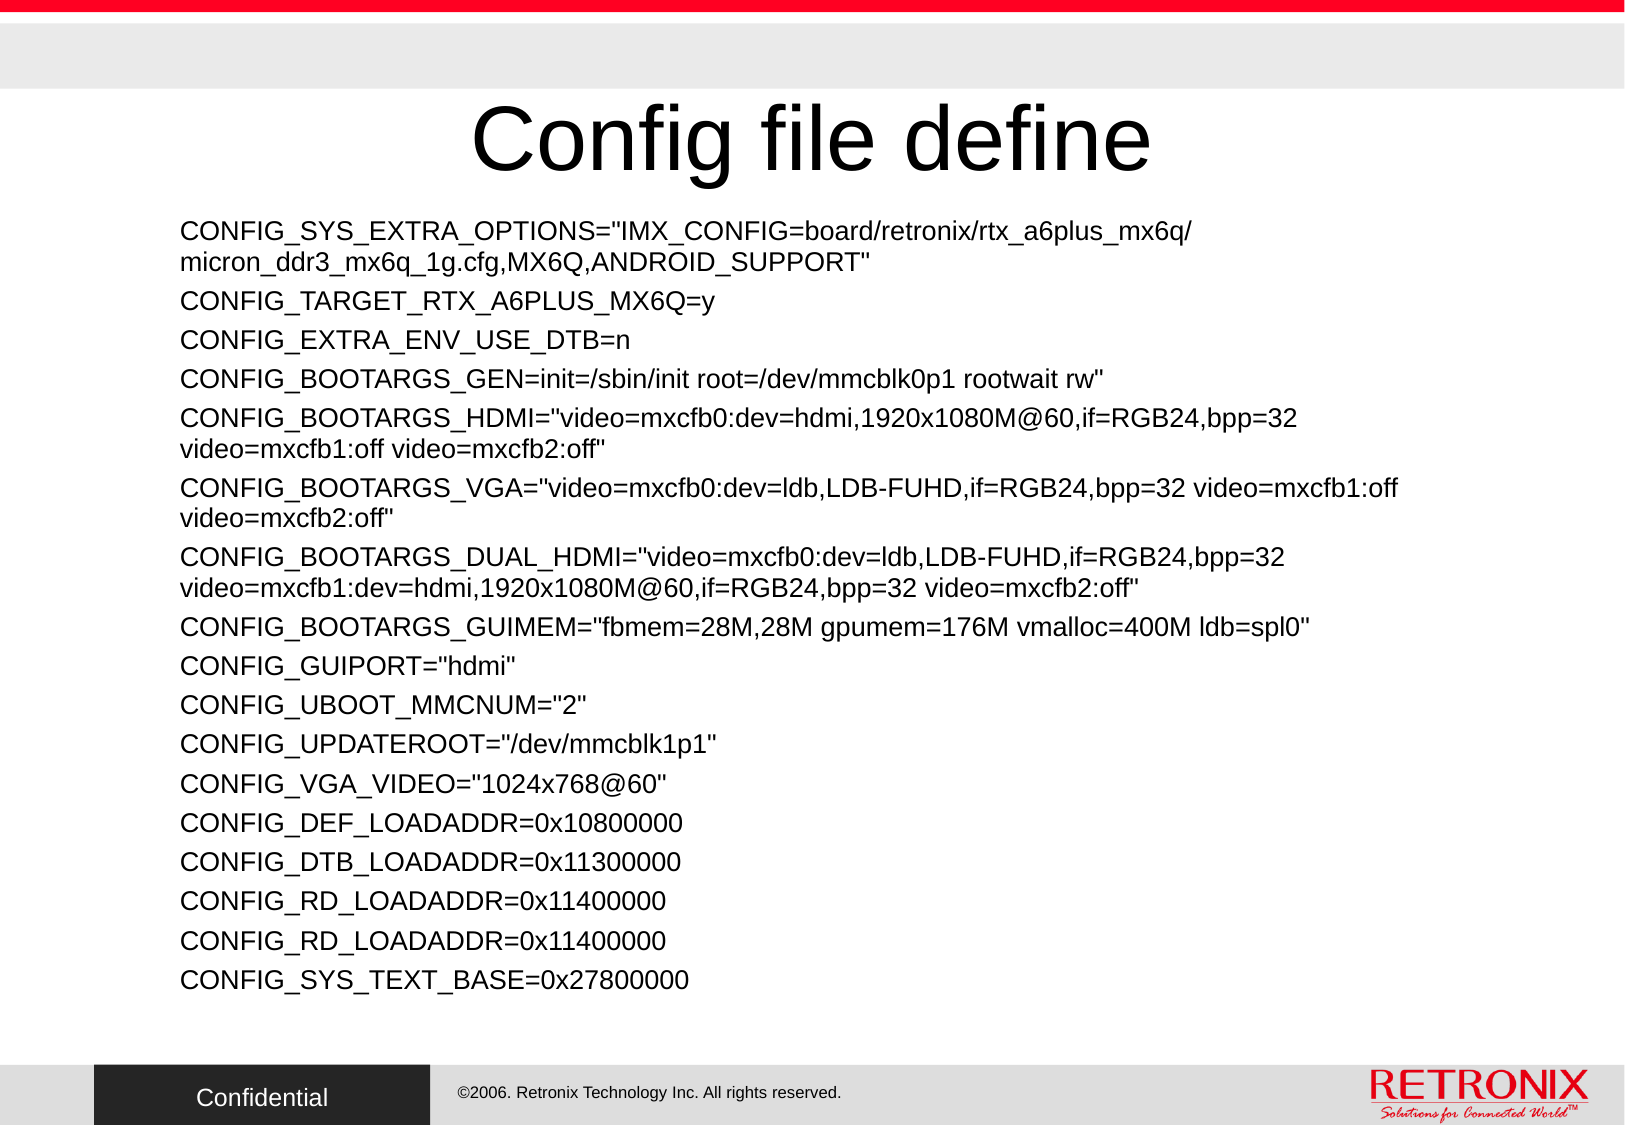

# Config file define
CONFIG_SYS_EXTRA_OPTIONS="IMX_CONFIG=board/retronix/rtx_a6plus_mx6q/micron_ddr3_mx6q_1g.cfg,MX6Q,ANDROID_SUPPORT"
CONFIG_TARGET_RTX_A6PLUS_MX6Q=y
CONFIG_EXTRA_ENV_USE_DTB=n
CONFIG_BOOTARGS_GEN=init=/sbin/init root=/dev/mmcblk0p1 rootwait rw"
CONFIG_BOOTARGS_HDMI="video=mxcfb0:dev=hdmi,1920x1080M@60,if=RGB24,bpp=32 video=mxcfb1:off video=mxcfb2:off"
CONFIG_BOOTARGS_VGA="video=mxcfb0:dev=ldb,LDB-FUHD,if=RGB24,bpp=32 video=mxcfb1:off video=mxcfb2:off"
CONFIG_BOOTARGS_DUAL_HDMI="video=mxcfb0:dev=ldb,LDB-FUHD,if=RGB24,bpp=32 video=mxcfb1:dev=hdmi,1920x1080M@60,if=RGB24,bpp=32 video=mxcfb2:off"
CONFIG_BOOTARGS_GUIMEM="fbmem=28M,28M gpumem=176M vmalloc=400M ldb=spl0"
CONFIG_GUIPORT="hdmi"
CONFIG_UBOOT_MMCNUM="2"
CONFIG_UPDATEROOT="/dev/mmcblk1p1"
CONFIG_VGA_VIDEO="1024x768@60"
CONFIG_DEF_LOADADDR=0x10800000
CONFIG_DTB_LOADADDR=0x11300000
CONFIG_RD_LOADADDR=0x11400000
CONFIG_RD_LOADADDR=0x11400000
CONFIG_SYS_TEXT_BASE=0x27800000